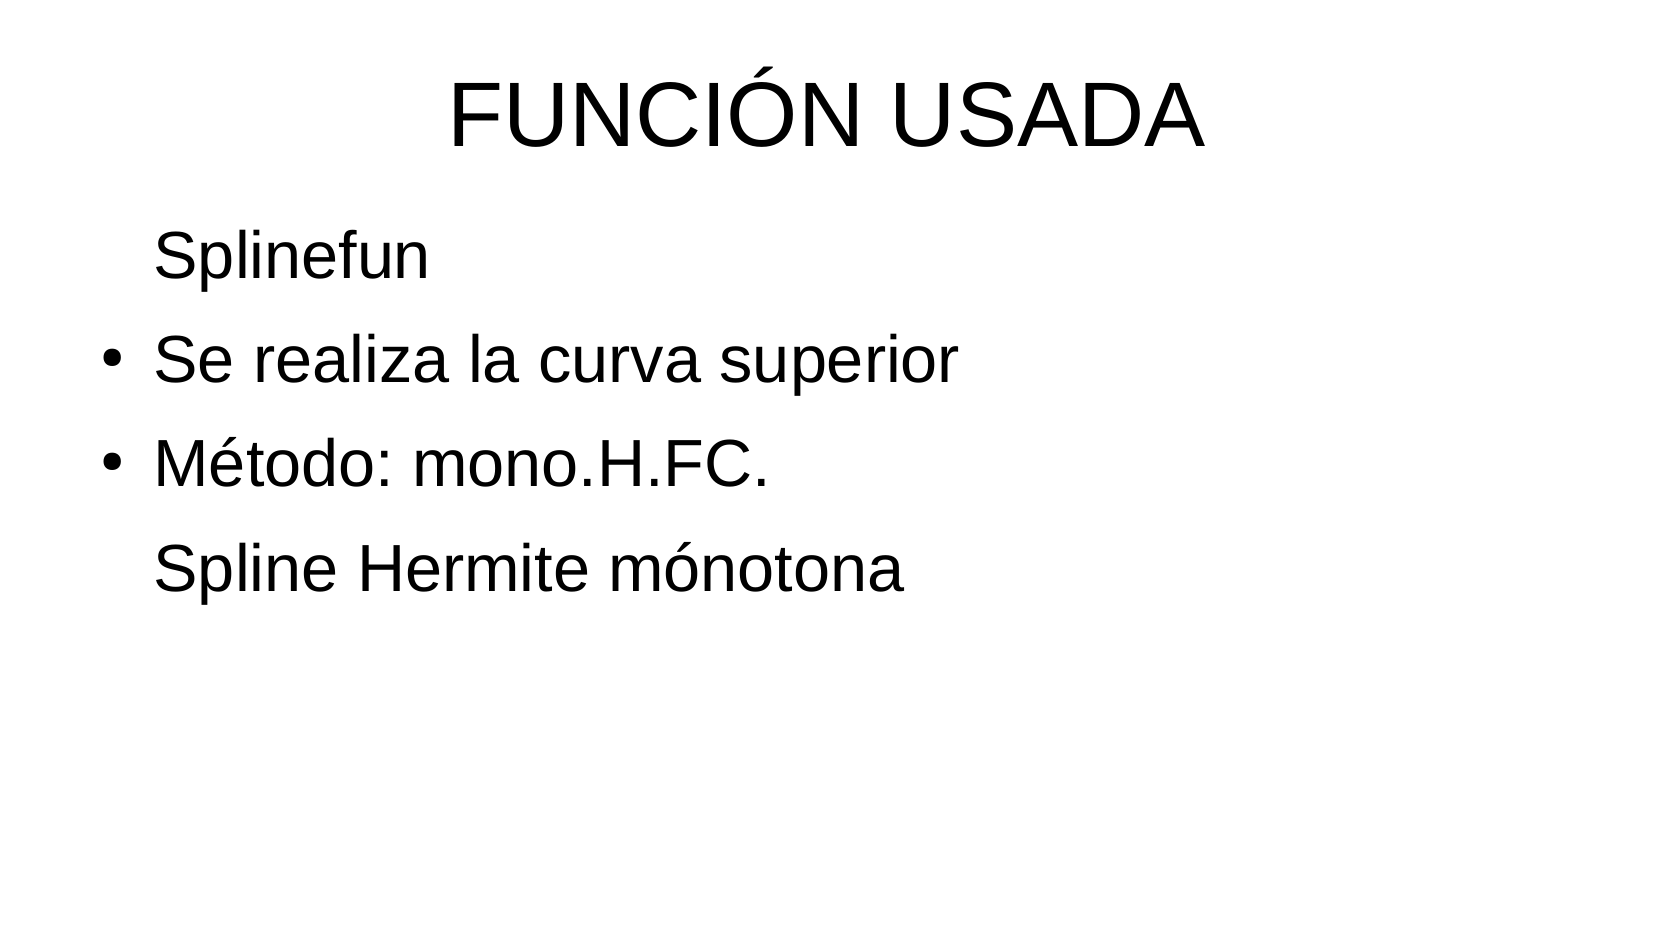

# FUNCIÓN USADA
Splinefun
Se realiza la curva superior
Método: mono.H.FC.
Spline Hermite mónotona